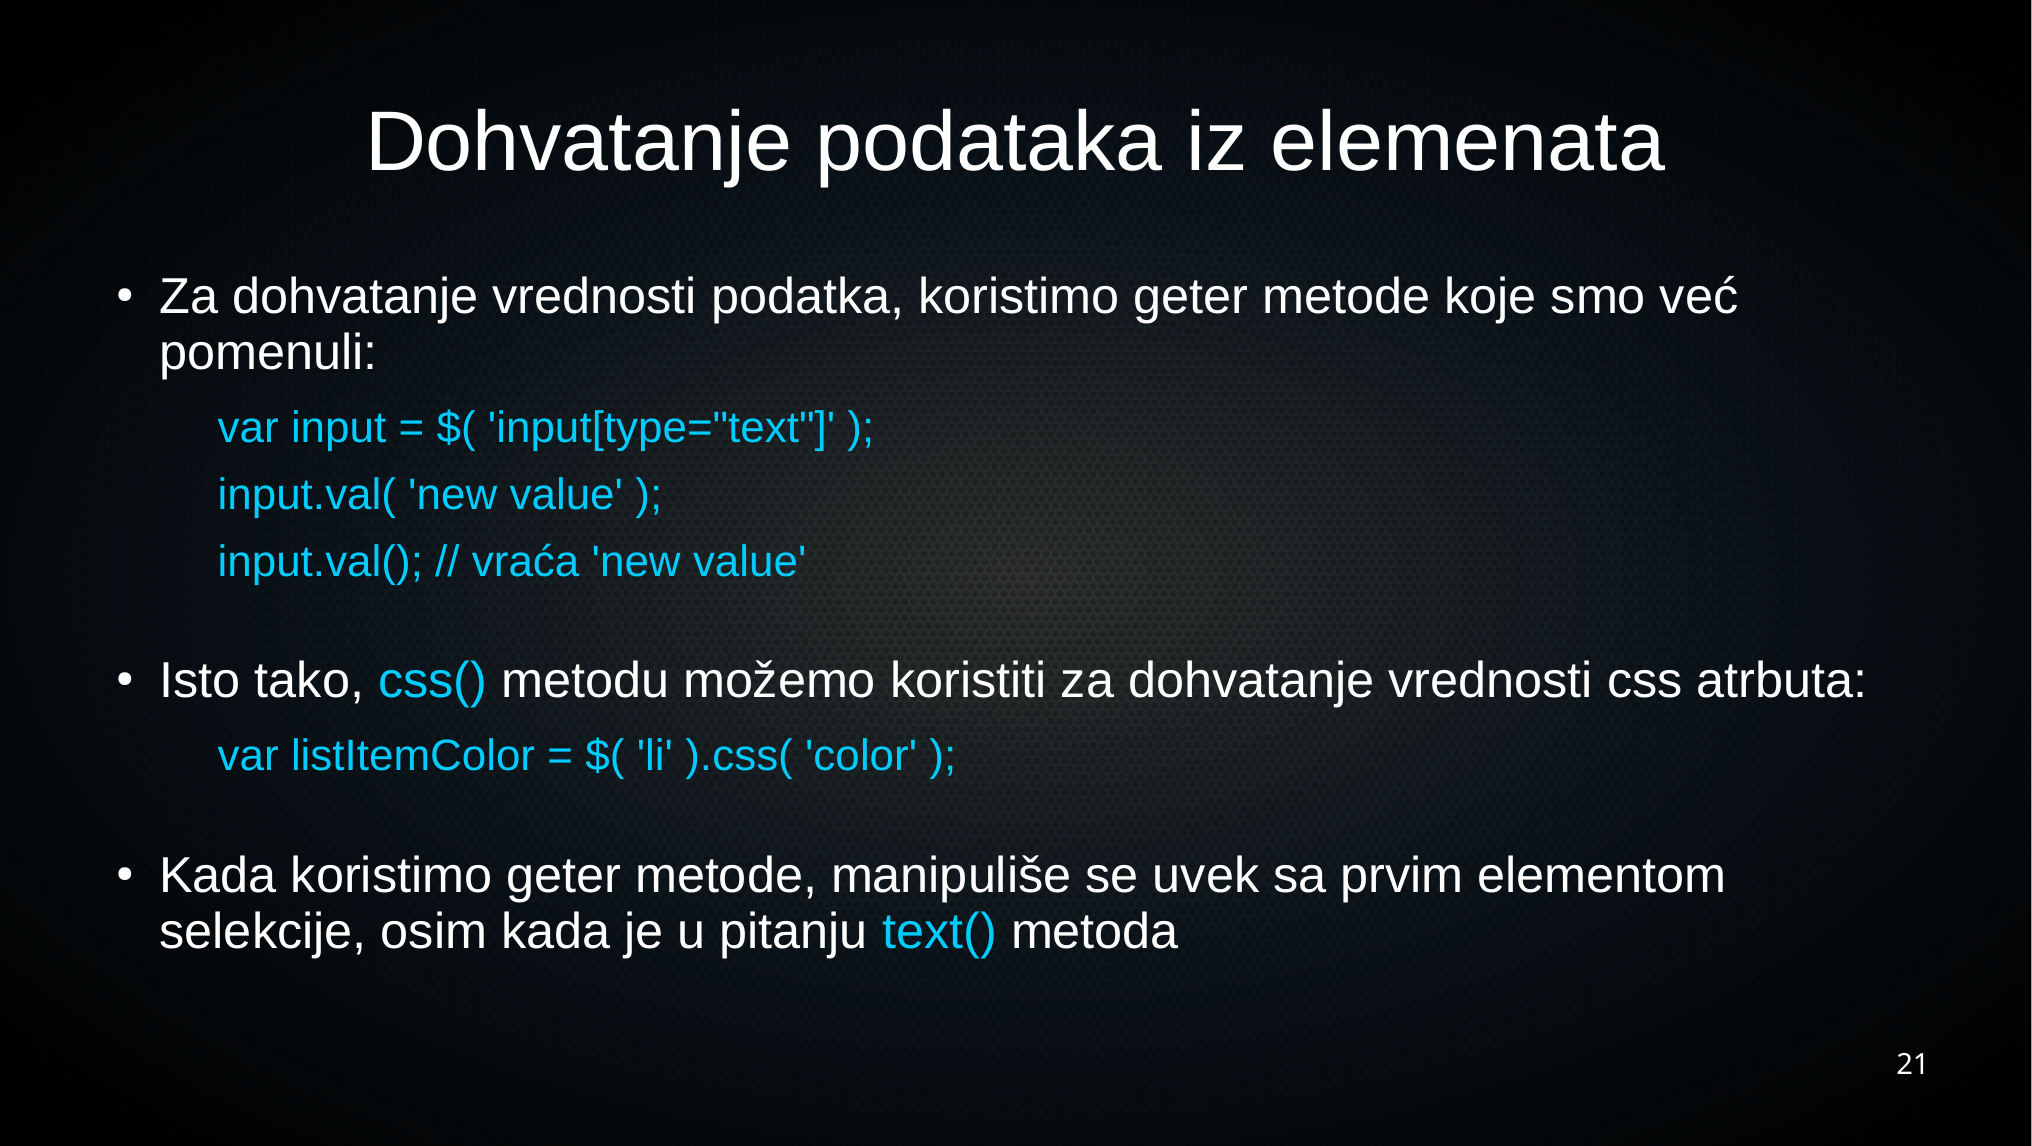

# Dohvatanje podataka iz elemenata
Za dohvatanje vrednosti podatka, koristimo geter metode koje smo već pomenuli:
var input = $( 'input[type="text"]' );
input.val( 'new value' );
input.val(); // vraća 'new value'
Isto tako, css() metodu možemo koristiti za dohvatanje vrednosti css atrbuta:
var listItemColor = $( 'li' ).css( 'color' );
Kada koristimo geter metode, manipuliše se uvek sa prvim elementom selekcije, osim kada je u pitanju text() metoda
21